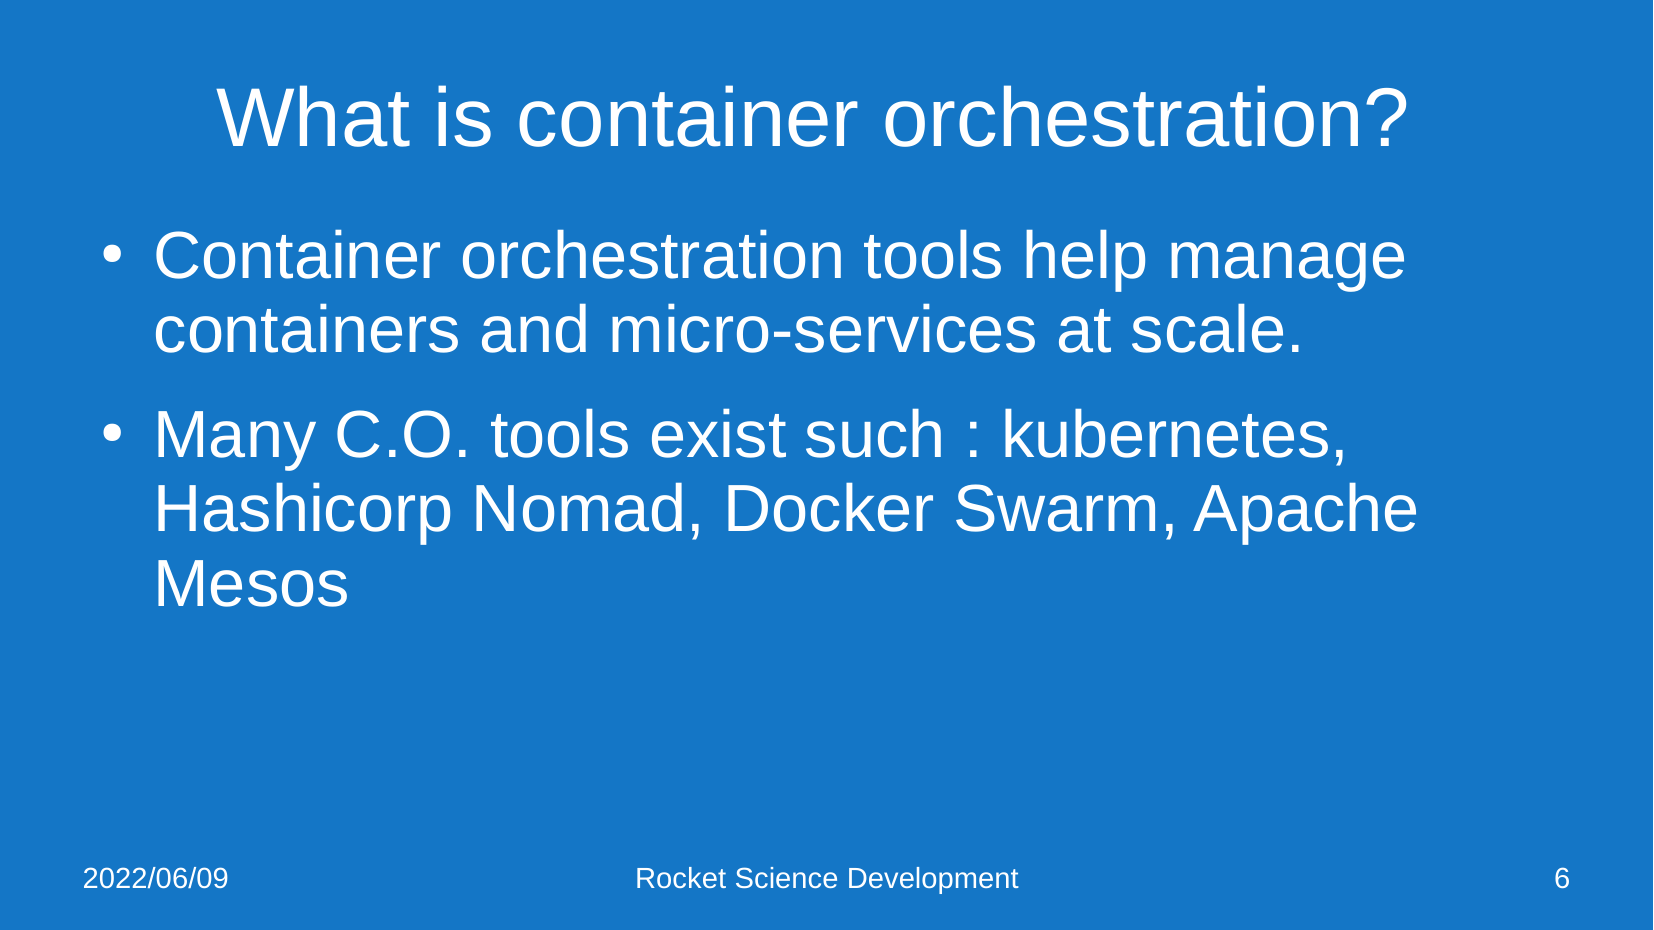

# What is container orchestration?
Container orchestration tools help manage containers and micro-services at scale.
Many C.O. tools exist such : kubernetes, Hashicorp Nomad, Docker Swarm, Apache Mesos
2022/06/09
Rocket Science Development
6